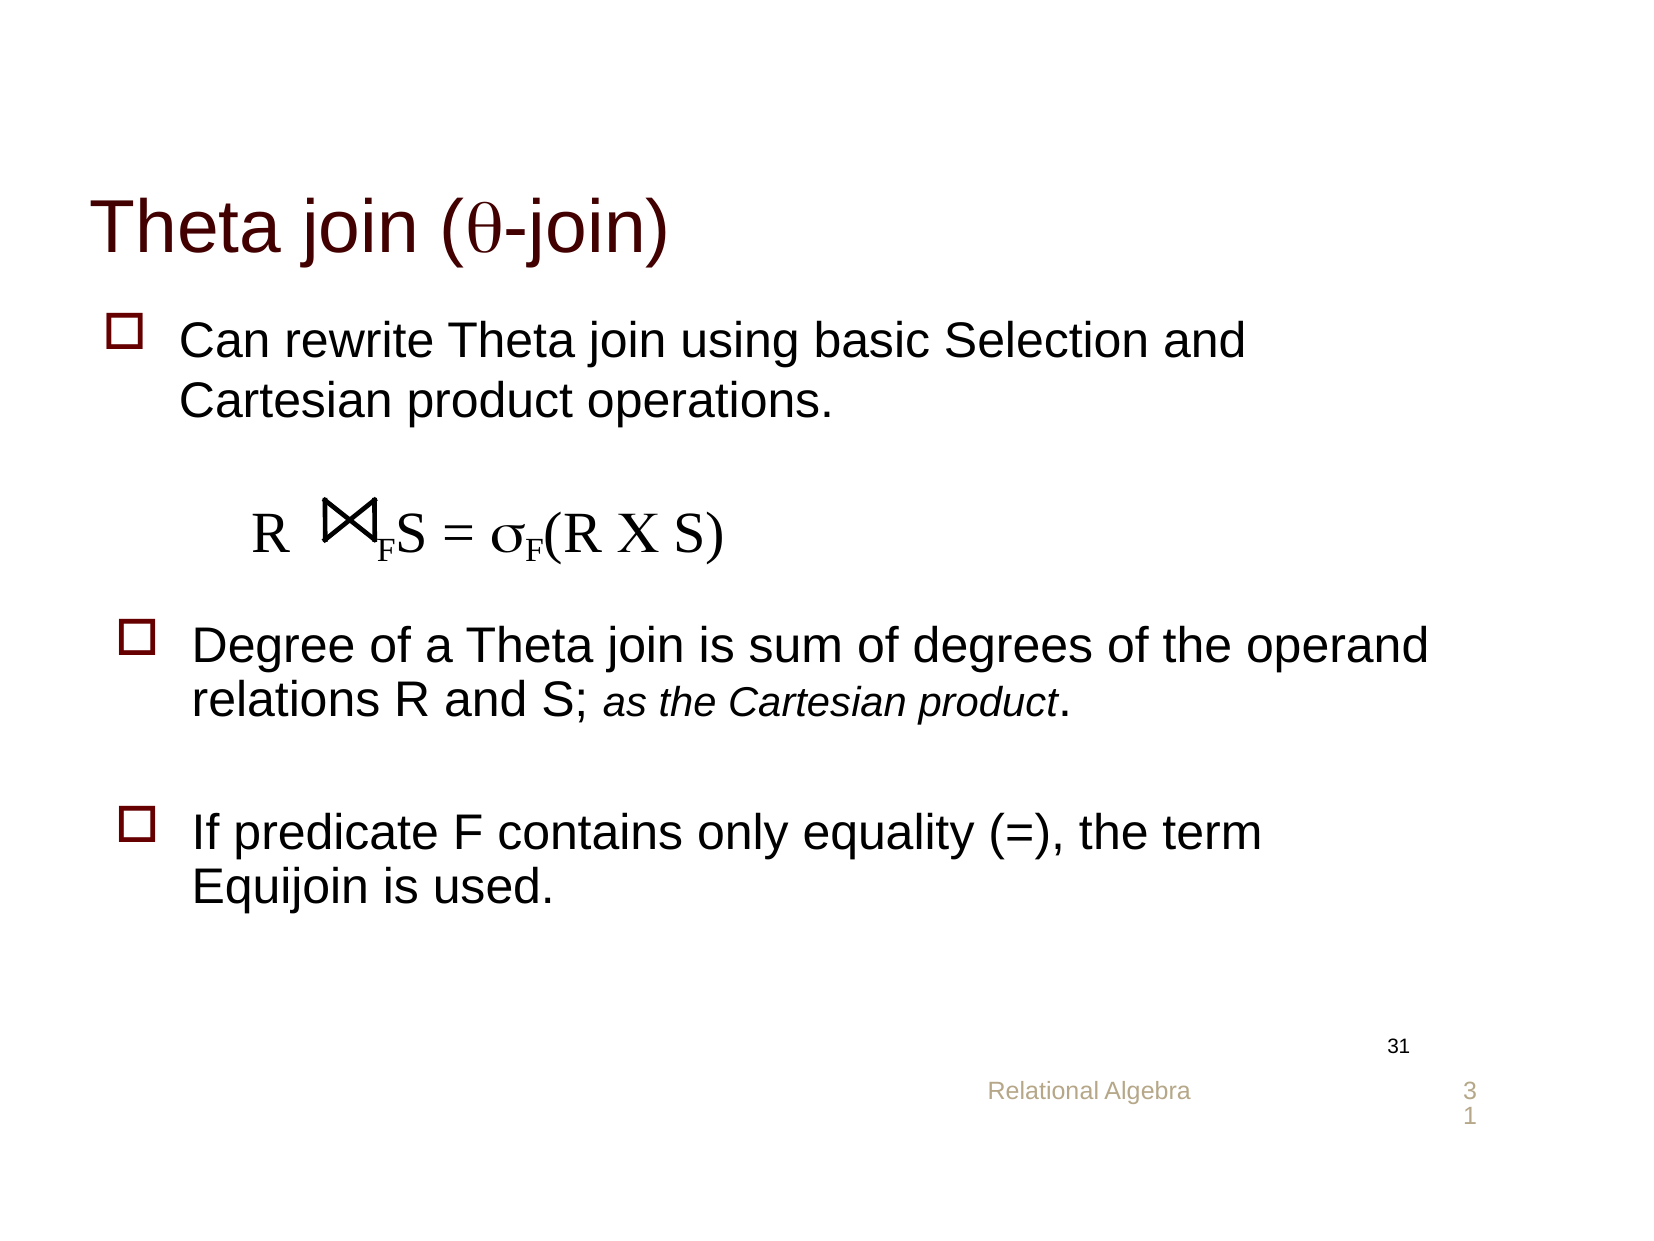

Theta join (-join)‏
Can rewrite Theta join using basic Selection and Cartesian product operations.
R FS = F(R  S)‏
Degree of a Theta join is sum of degrees of the operand relations R and S; as the Cartesian product.
If predicate F contains only equality (=), the term Equijoin is used.
Relational Algebra